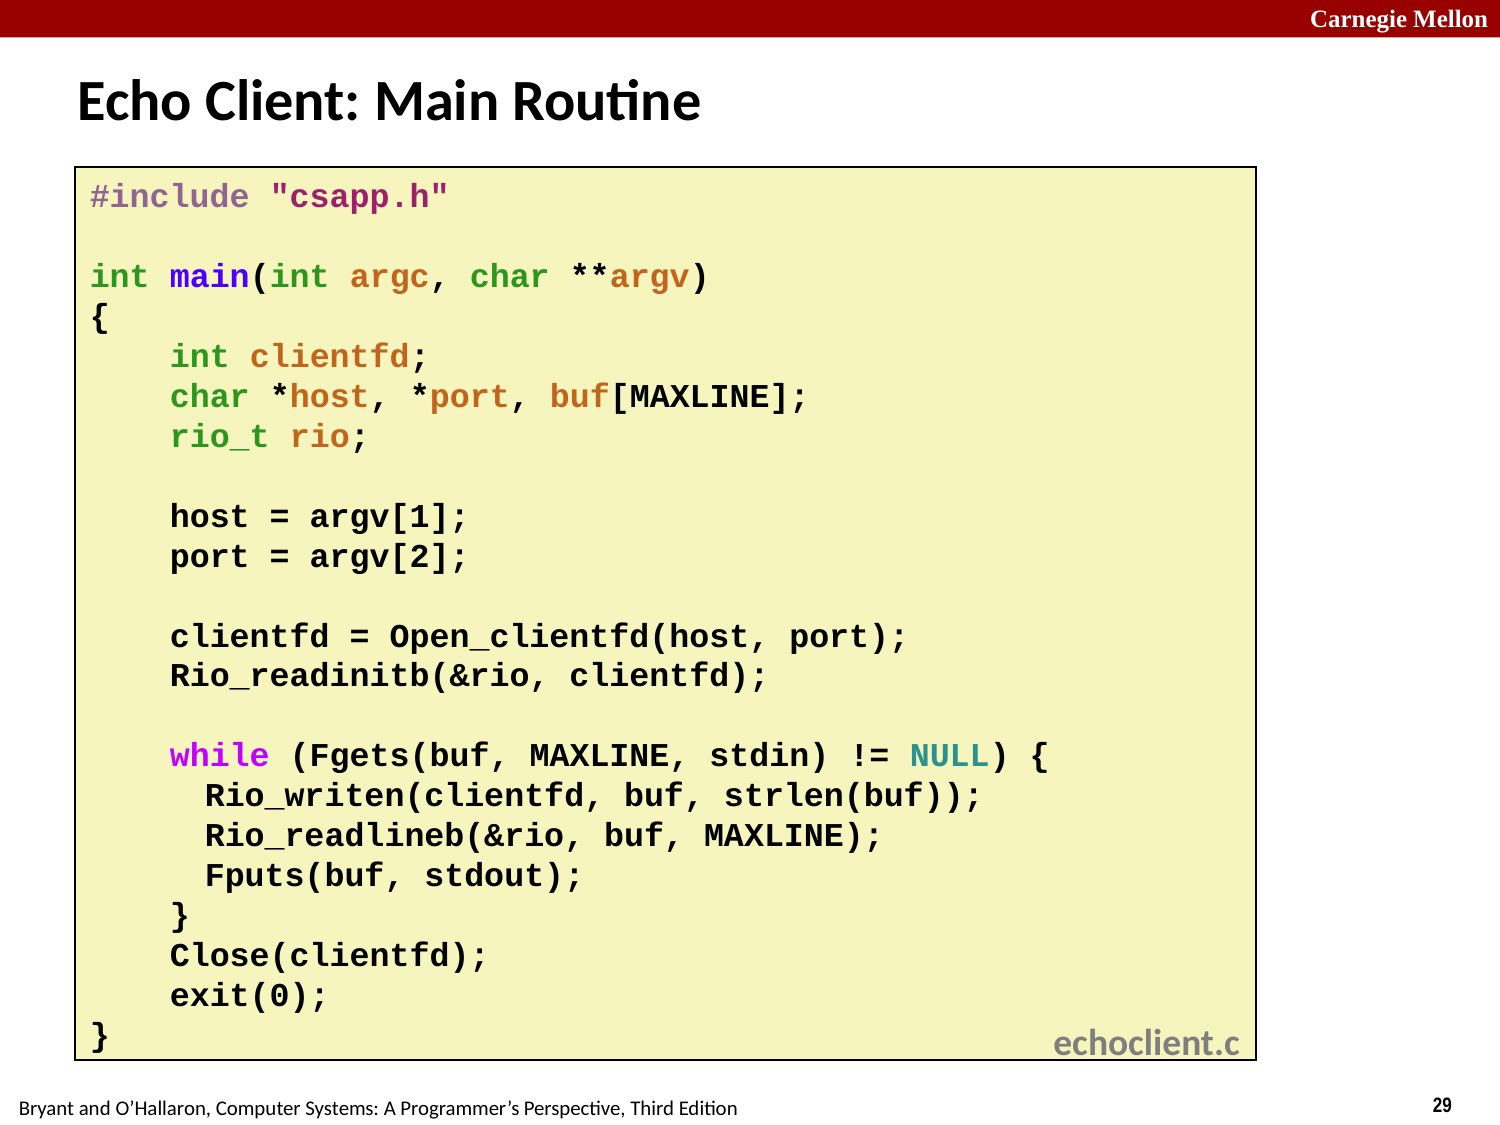

# Echo Client: Main Routine
#include "csapp.h"
int main(int argc, char **argv)
{
 int clientfd;
 char *host, *port, buf[MAXLINE];
 rio_t rio;
 host = argv[1];
 port = argv[2];
 clientfd = Open_clientfd(host, port);
 Rio_readinitb(&rio, clientfd);
 while (Fgets(buf, MAXLINE, stdin) != NULL) {
	 Rio_writen(clientfd, buf, strlen(buf));
	 Rio_readlineb(&rio, buf, MAXLINE);
	 Fputs(buf, stdout);
 }
 Close(clientfd);
 exit(0);
}
echoclient.c